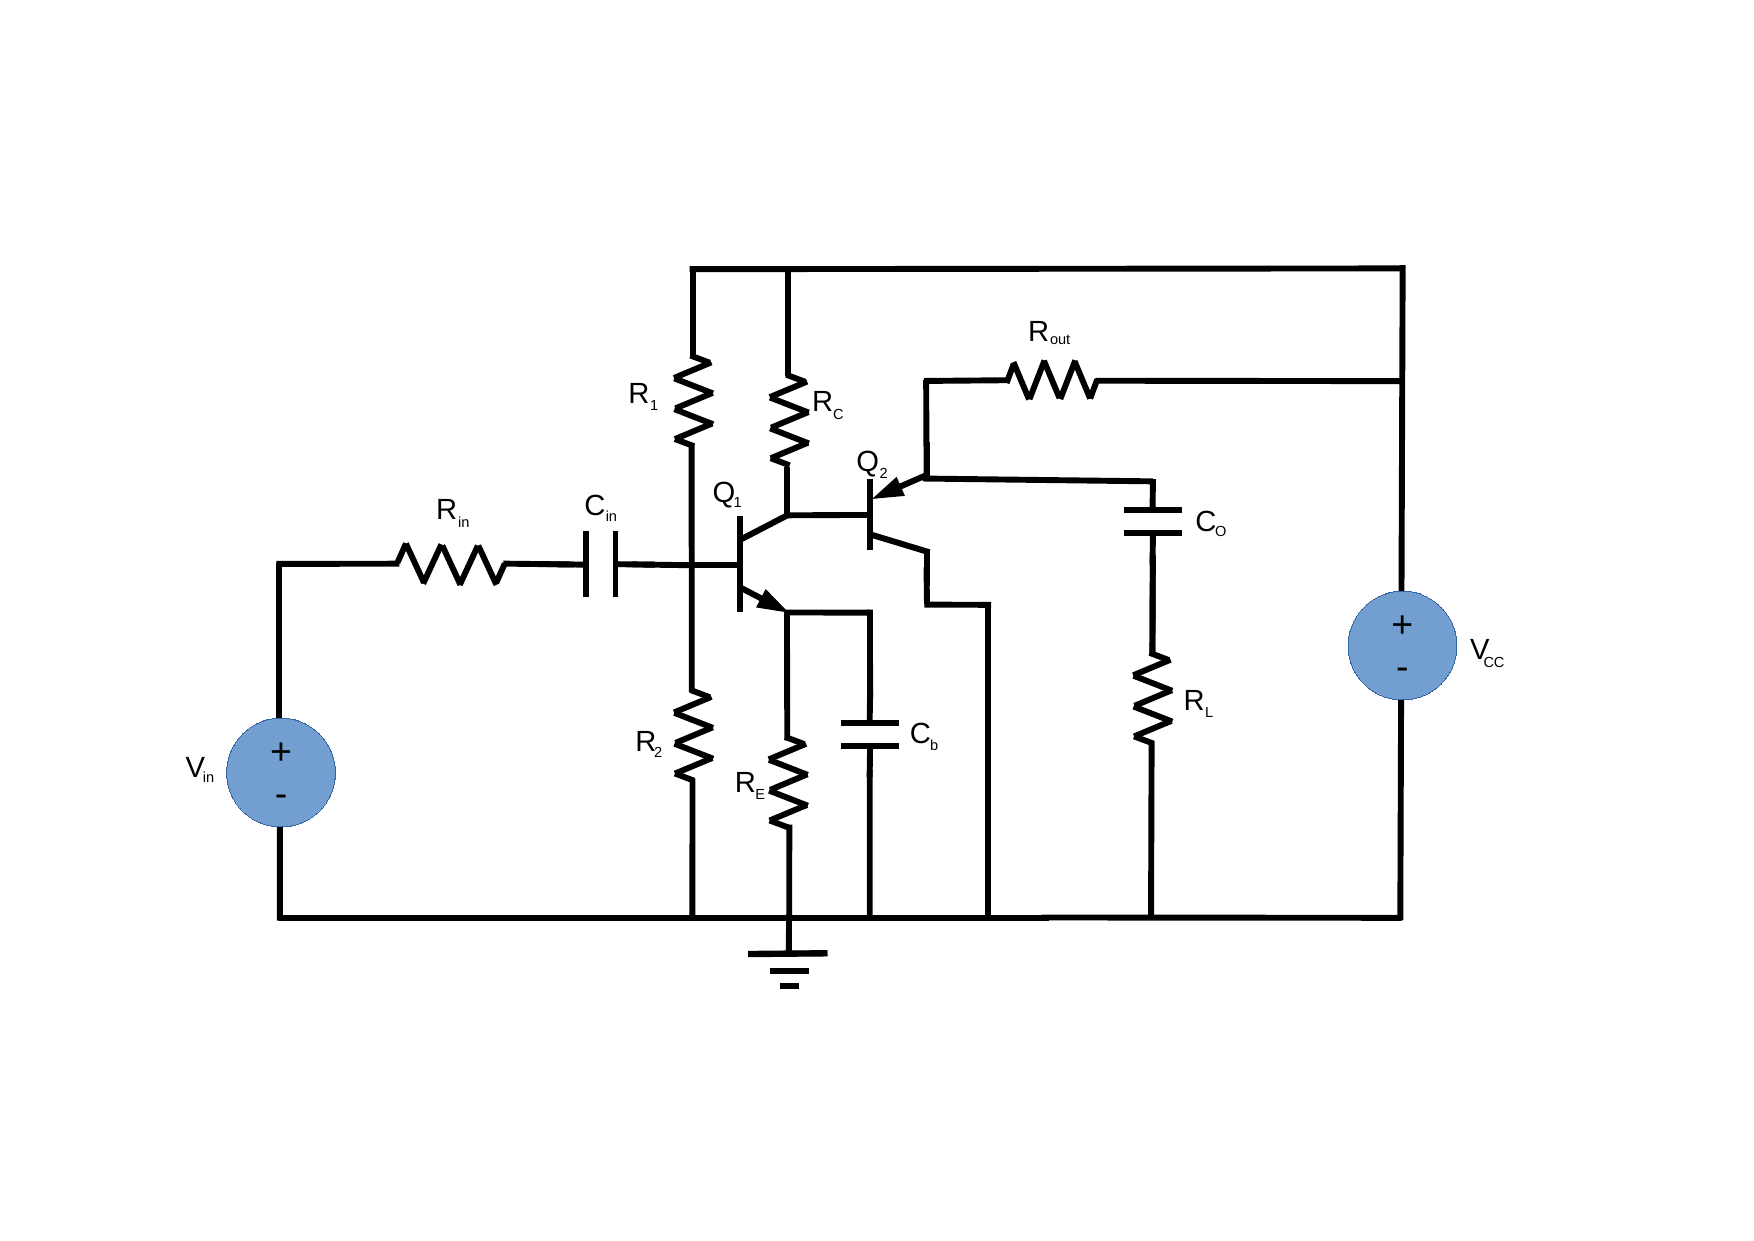

R
out
R
R
1
C
Q
2
Q
C
R
1
C
in
in
O
+
-
V
CC
R
L
C
R
+
-
b
2
V
R
in
E